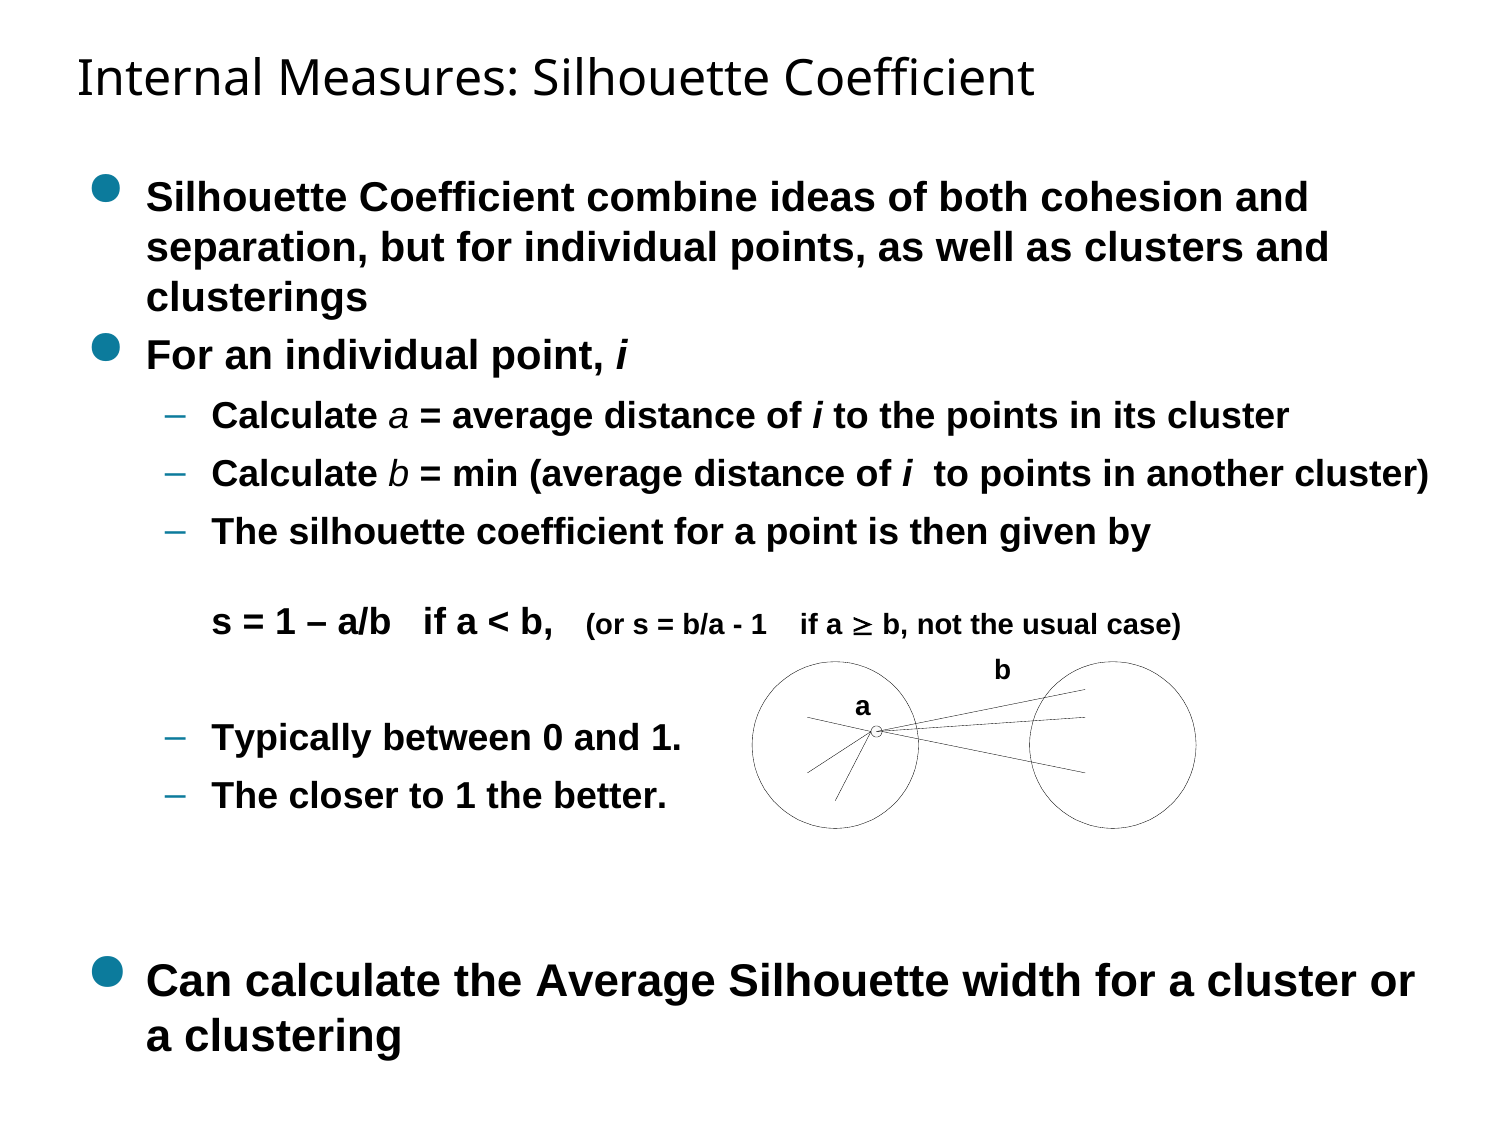

Internal Measures: Silhouette Coefficient
Silhouette Coefficient combine ideas of both cohesion and separation, but for individual points, as well as clusters and clusterings
For an individual point, i
Calculate a = average distance of i to the points in its cluster
Calculate b = min (average distance of i to points in another cluster)
The silhouette coefficient for a point is then given by
s = 1 – a/b if a < b, (or s = b/a - 1 if a  b, not the usual case)
Typically between 0 and 1.
The closer to 1 the better.
Can calculate the Average Silhouette width for a cluster or a clustering